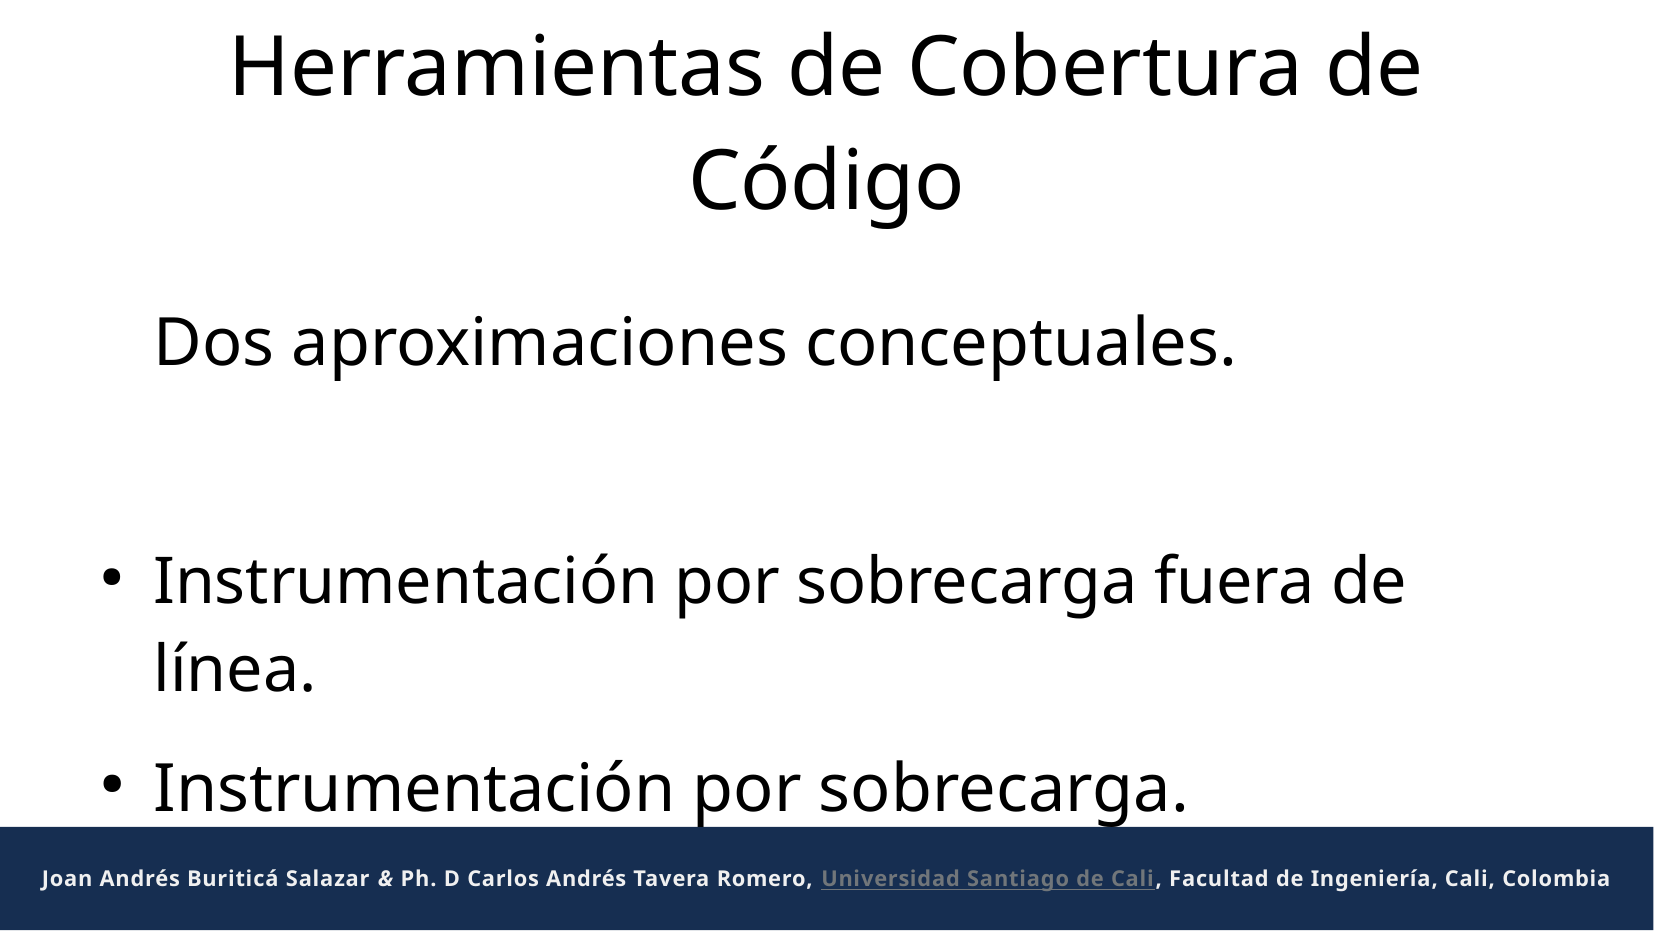

# Herramientas de Cobertura de Código
Dos aproximaciones conceptuales.
Instrumentación por sobrecarga fuera de línea.
Instrumentación por sobrecarga.